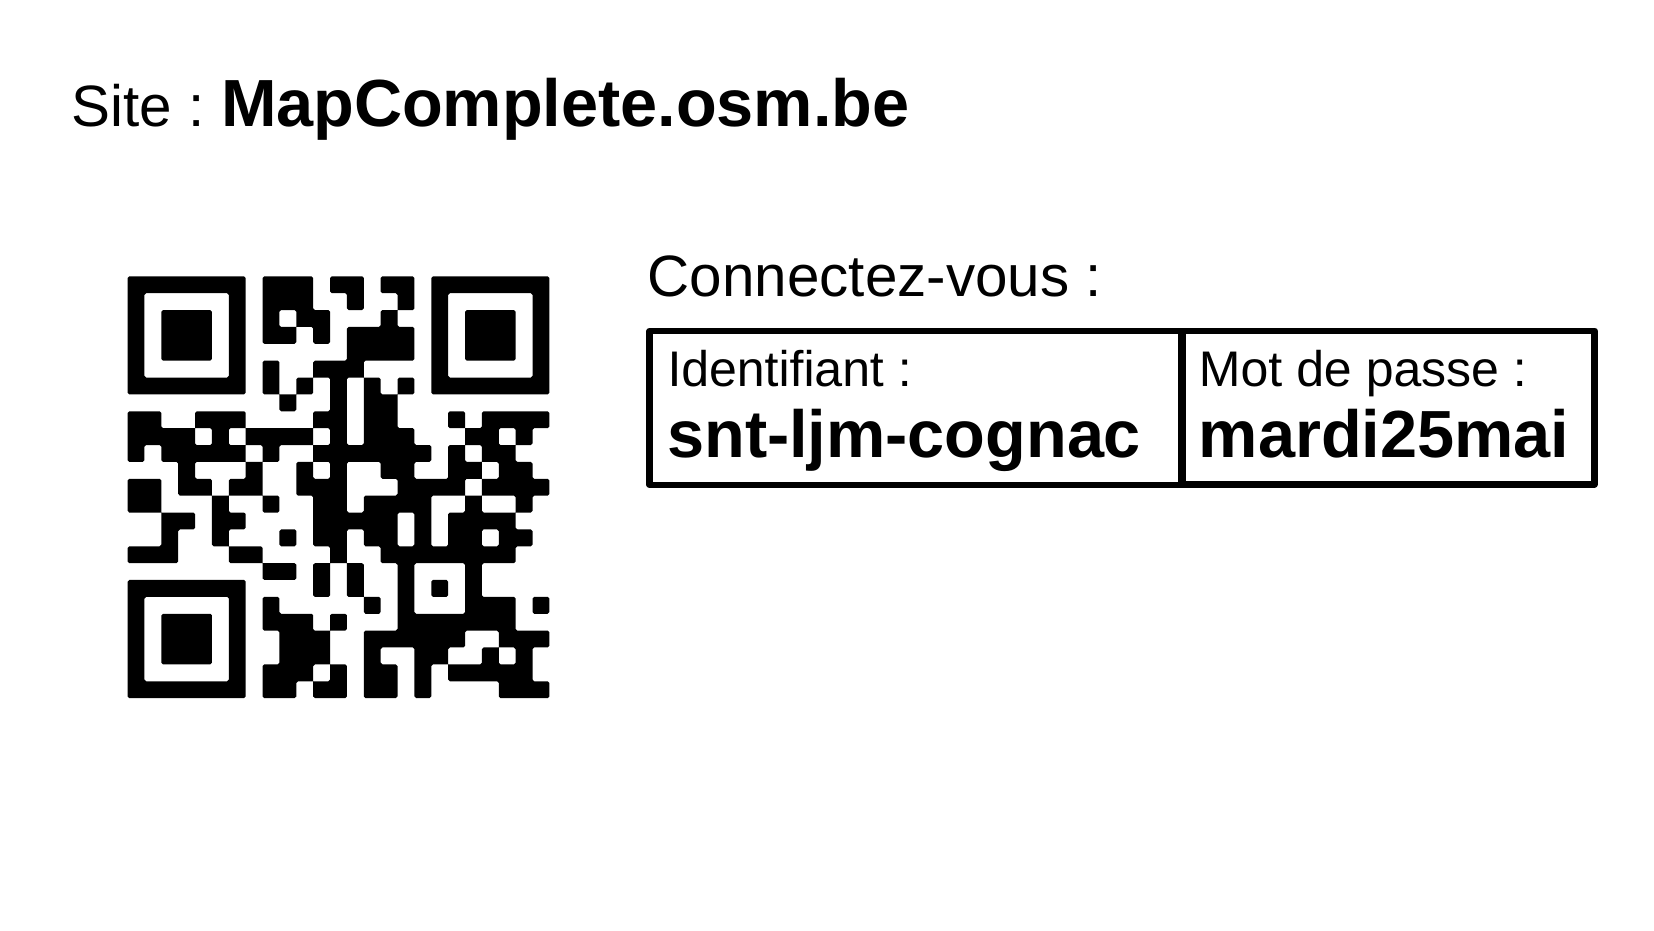

Site : MapComplete.osm.be
Connectez-vous :
Mot de passe :
mardi25mai
Identifiant :
snt-ljm-cognac